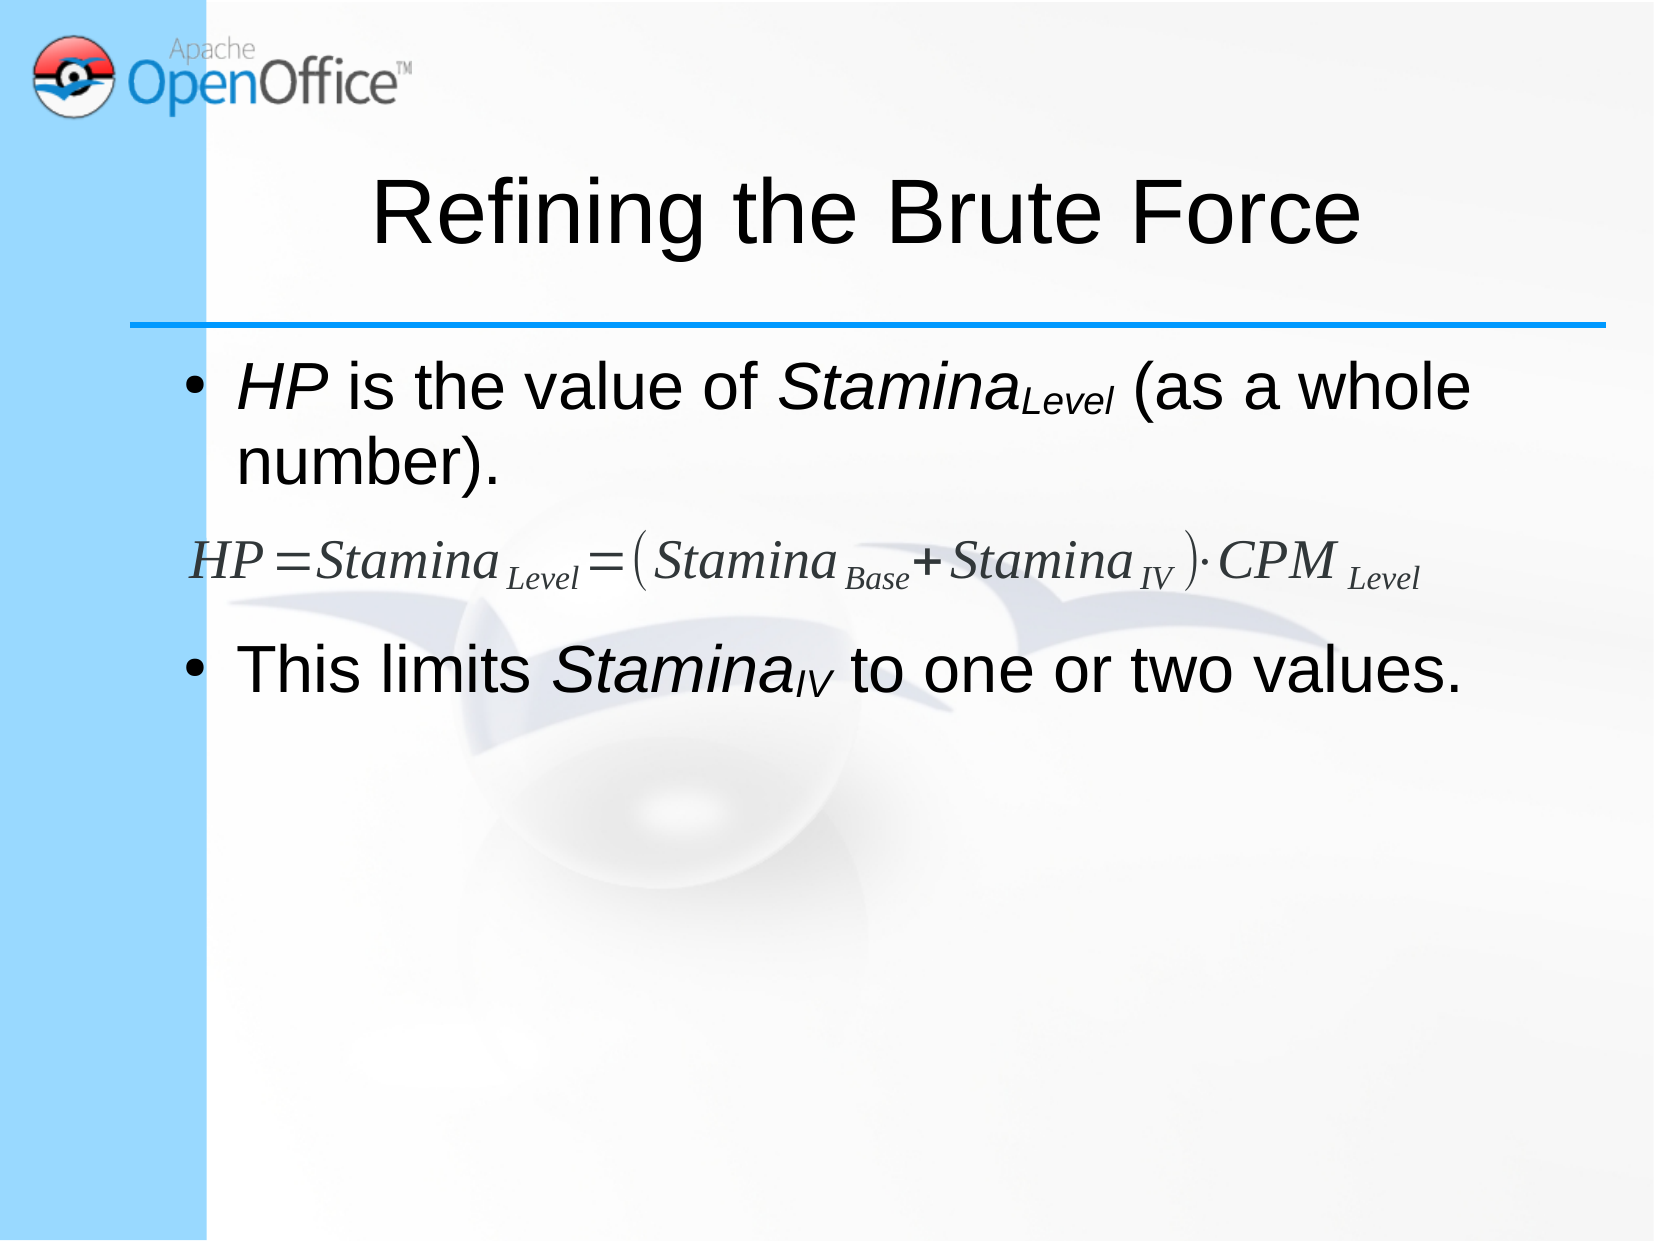

# Refining the Brute Force
HP is the value of StaminaLevel (as a whole number).
This limits StaminaIV to one or two values.